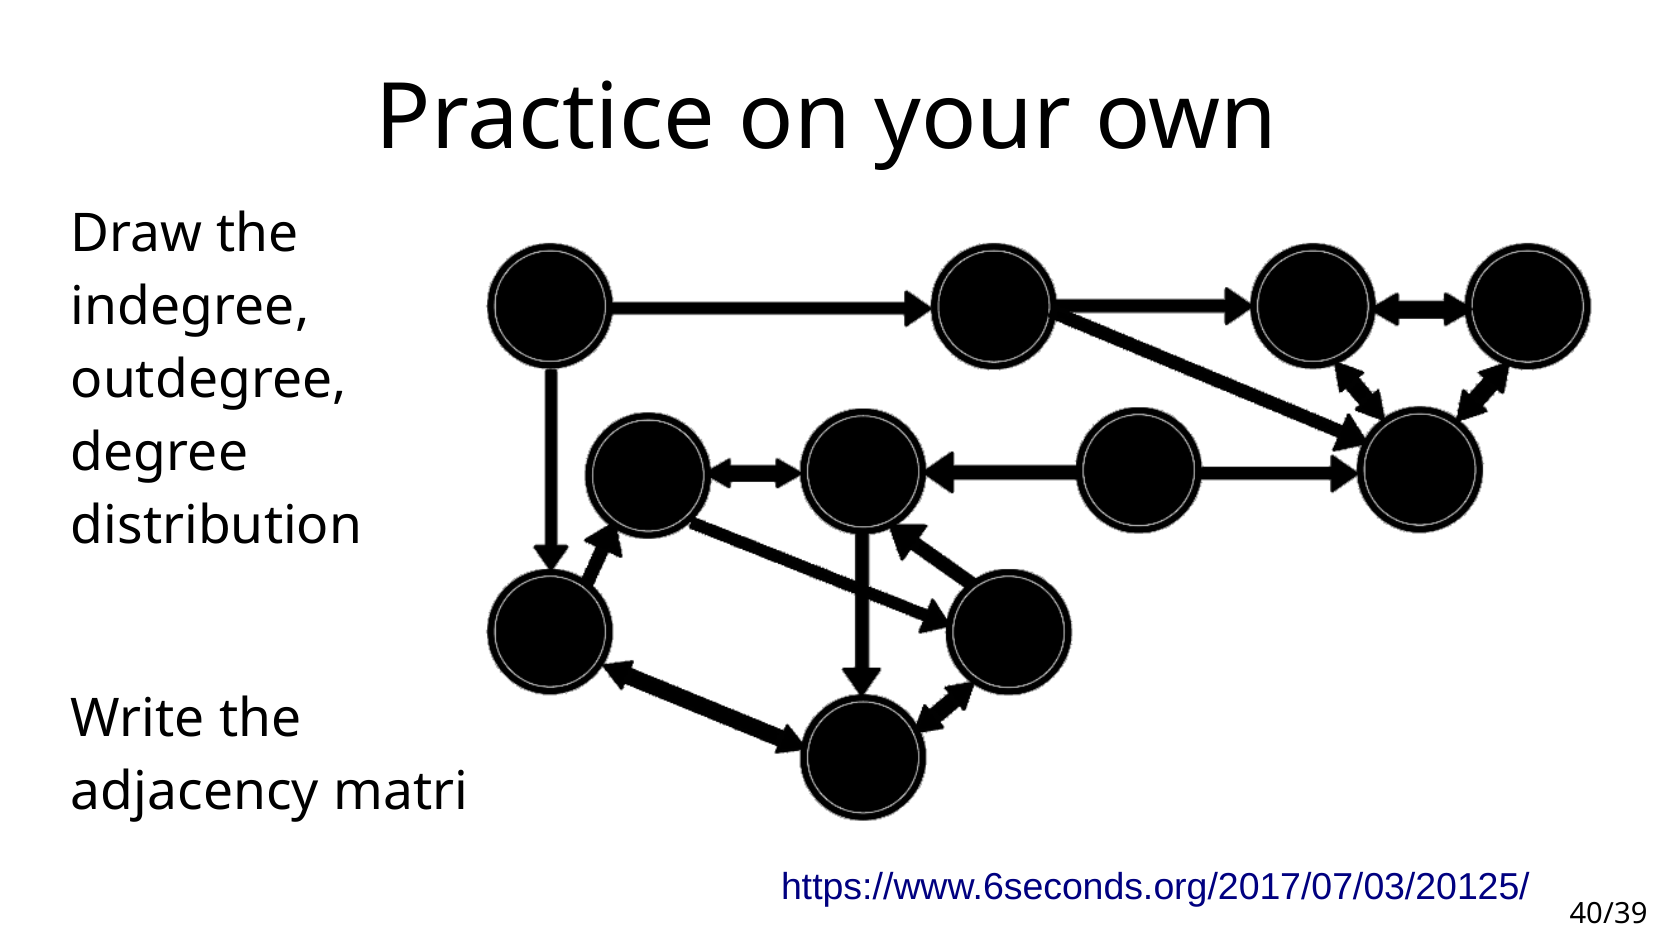

# Practice on your own
Draw the indegree, outdegree, degree distribution
Write the adjacency matrix
https://www.6seconds.org/2017/07/03/20125/
40